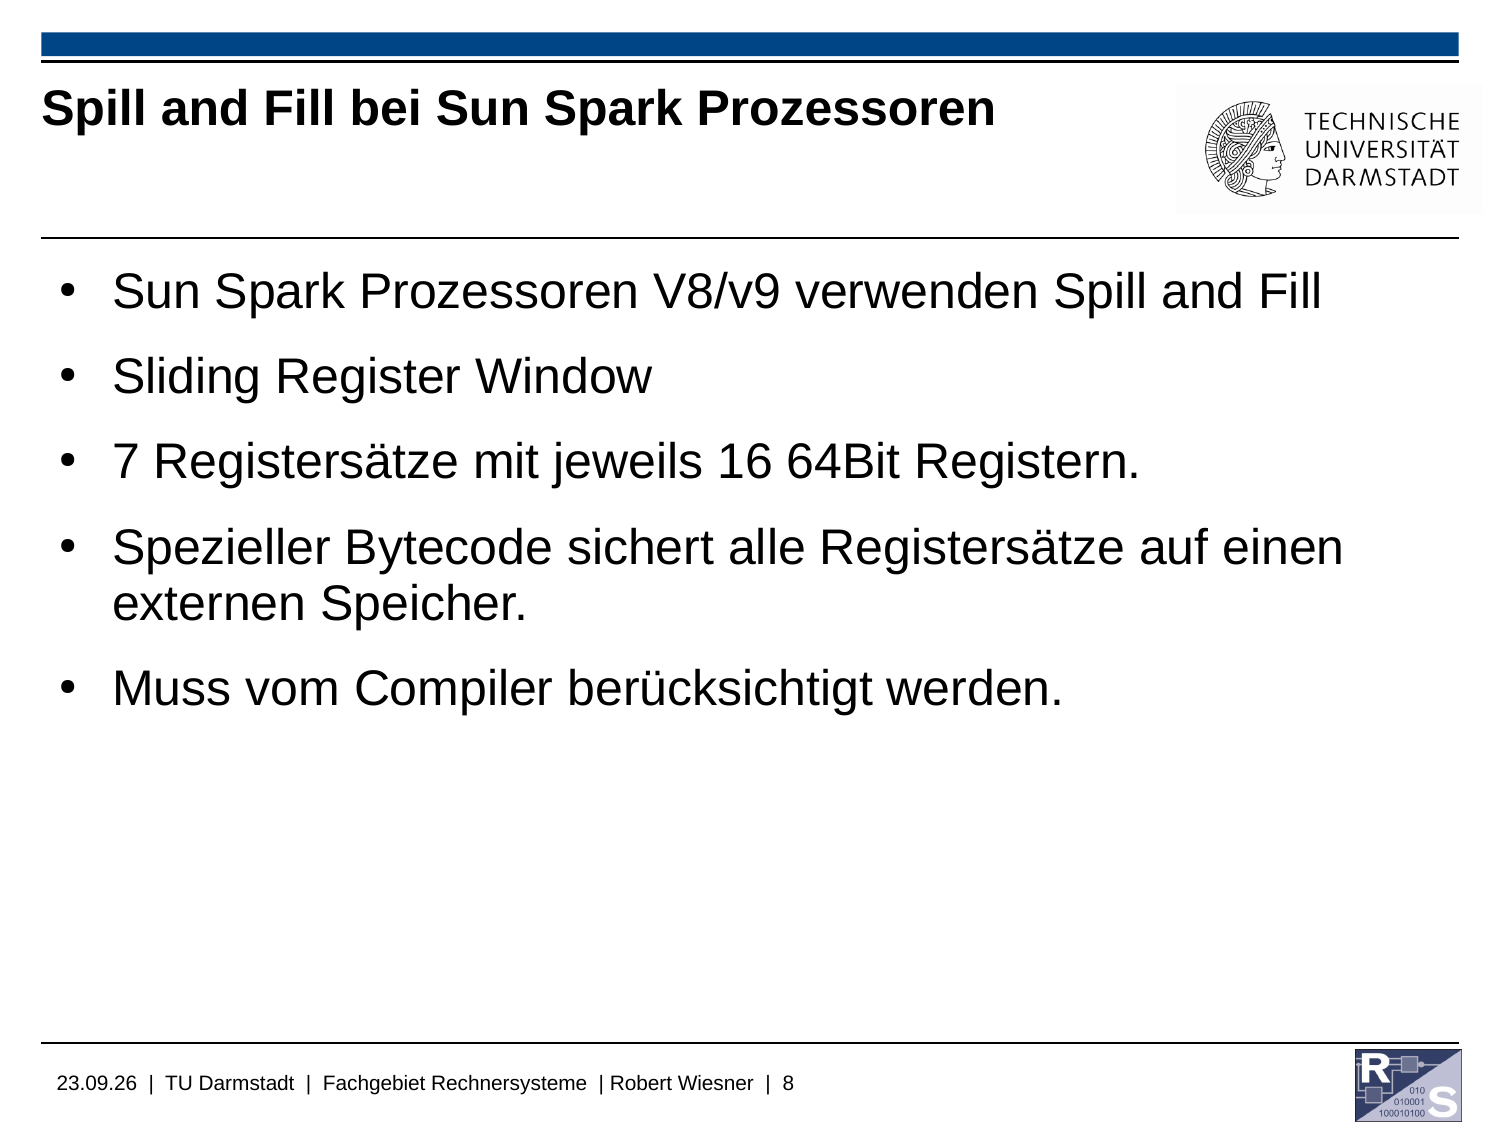

# Spill and Fill bei Sun Spark Prozessoren
Sun Spark Prozessoren V8/v9 verwenden Spill and Fill
Sliding Register Window
7 Registersätze mit jeweils 16 64Bit Registern.
Spezieller Bytecode sichert alle Registersätze auf einen externen Speicher.
Muss vom Compiler berücksichtigt werden.